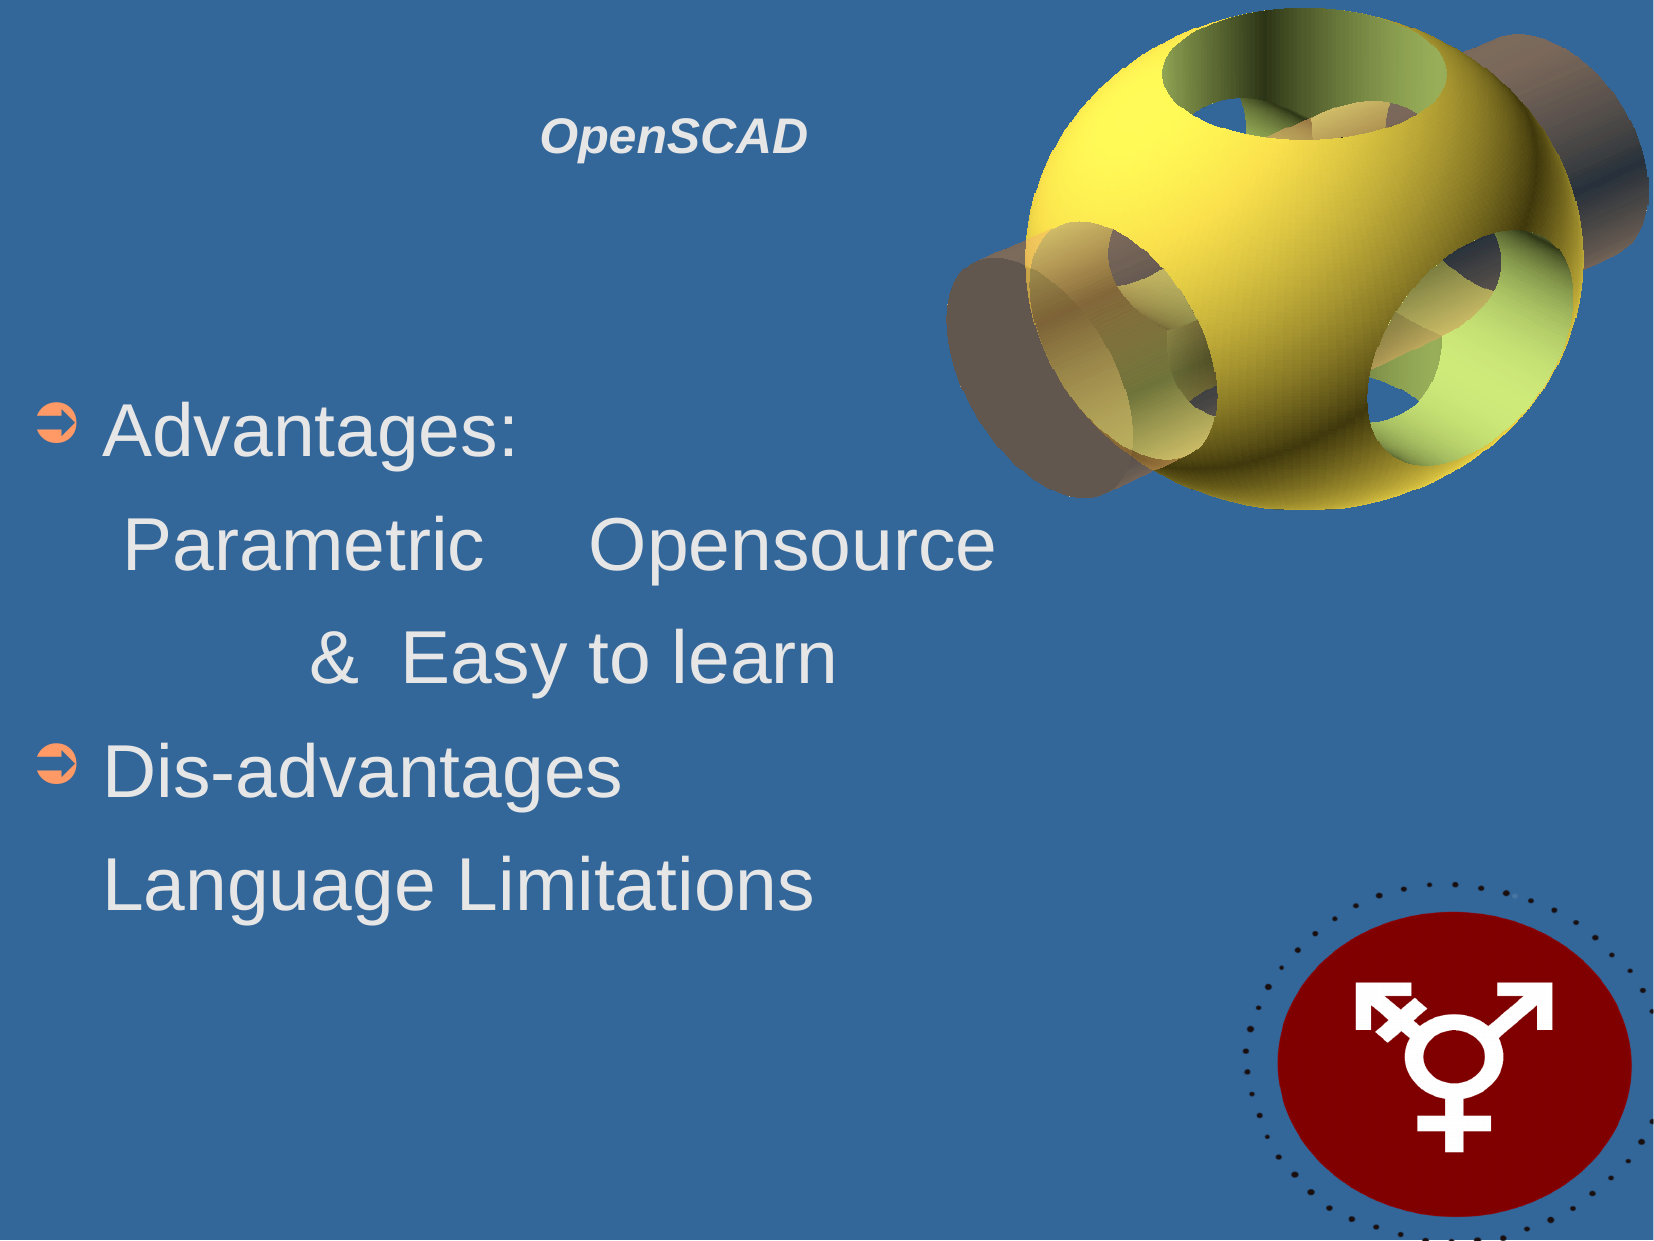

# OpenSCAD
Advantages:
 Parametric Opensource
 & Easy to learn
Dis-advantages
Language Limitations